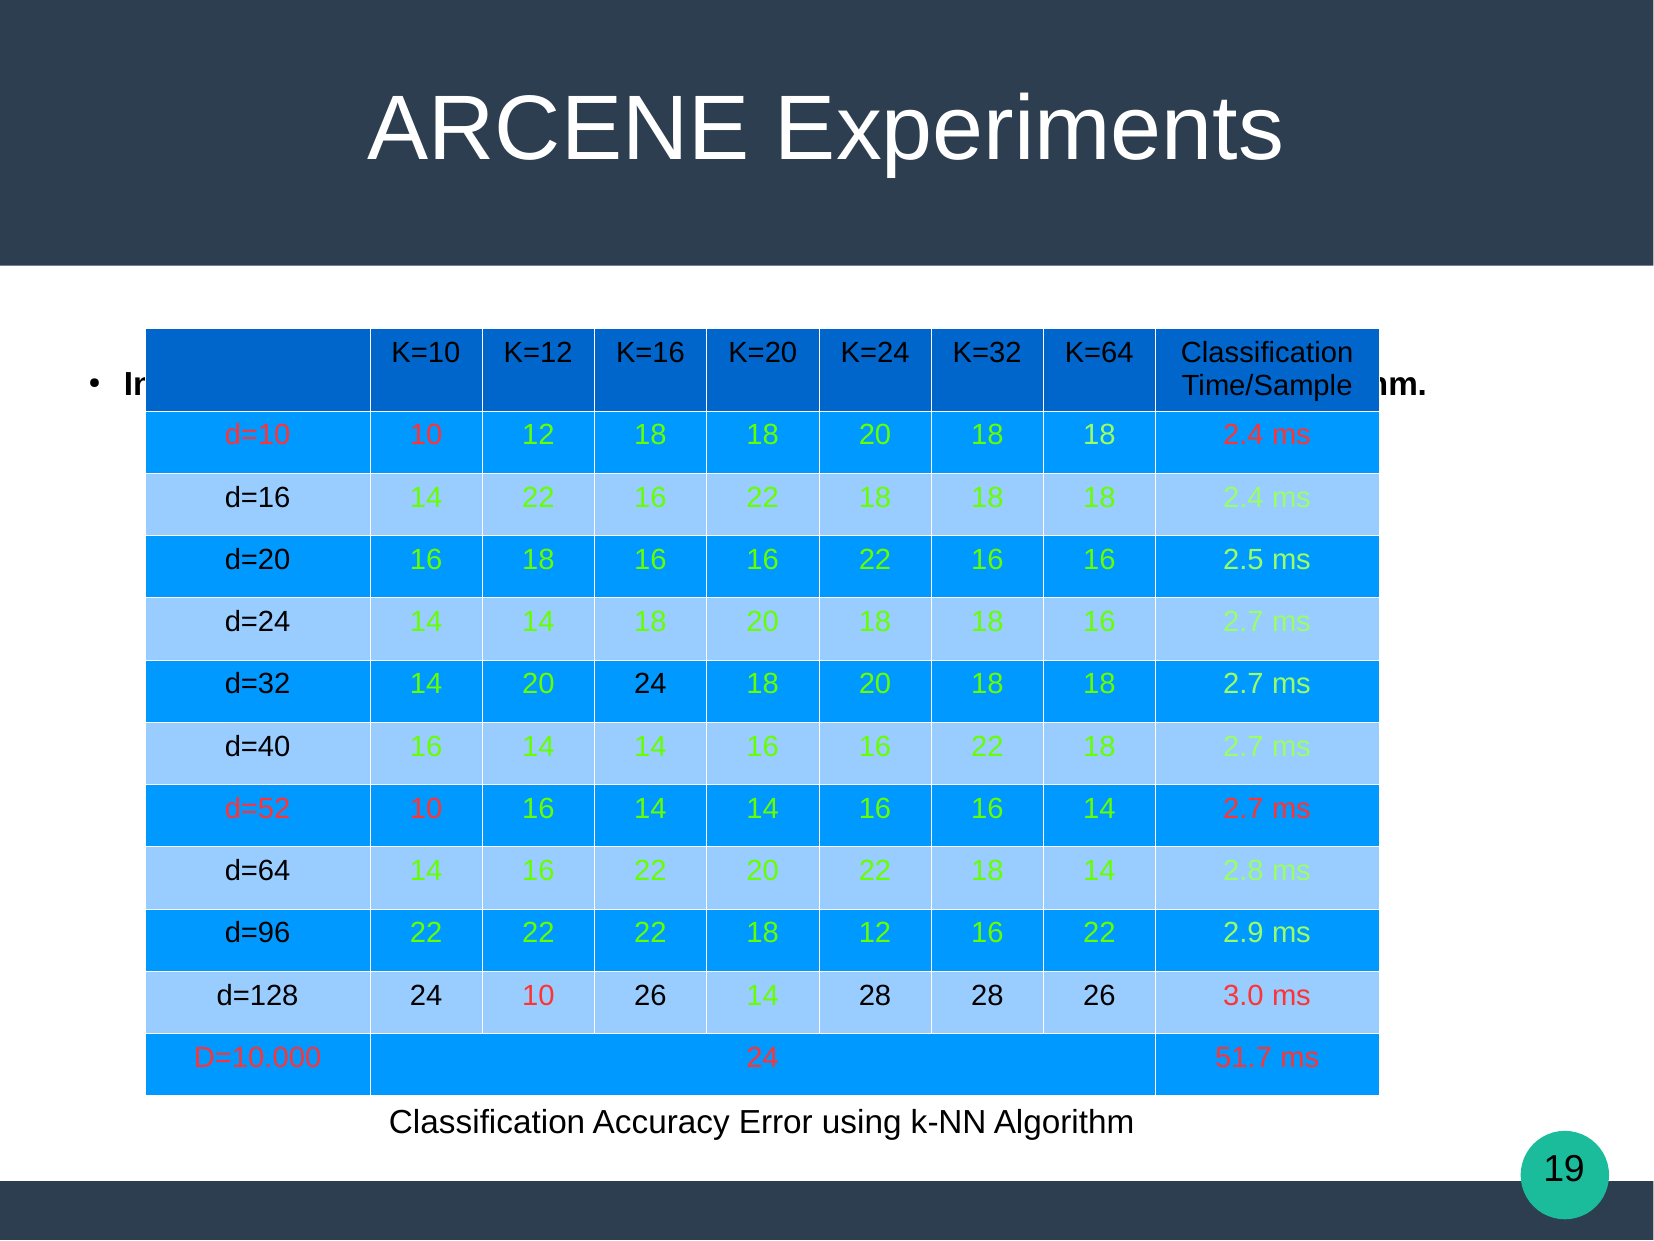

# ARCENE Experiments
Investigate LLE dimensionality reduction as feature selection/extraction algorithm.
| | K=10 | K=12 | K=16 | K=20 | K=24 | K=32 | K=64 | Classification Time/Sample |
| --- | --- | --- | --- | --- | --- | --- | --- | --- |
| d=10 | 10 | 12 | 18 | 18 | 20 | 18 | 18 | 2.4 ms |
| d=16 | 14 | 22 | 16 | 22 | 18 | 18 | 18 | 2.4 ms |
| d=20 | 16 | 18 | 16 | 16 | 22 | 16 | 16 | 2.5 ms |
| d=24 | 14 | 14 | 18 | 20 | 18 | 18 | 16 | 2.7 ms |
| d=32 | 14 | 20 | 24 | 18 | 20 | 18 | 18 | 2.7 ms |
| d=40 | 16 | 14 | 14 | 16 | 16 | 22 | 18 | 2.7 ms |
| d=52 | 10 | 16 | 14 | 14 | 16 | 16 | 14 | 2.7 ms |
| d=64 | 14 | 16 | 22 | 20 | 22 | 18 | 14 | 2.8 ms |
| d=96 | 22 | 22 | 22 | 18 | 12 | 16 | 22 | 2.9 ms |
| d=128 | 24 | 10 | 26 | 14 | 28 | 28 | 26 | 3.0 ms |
| D=10.000 | 24 | | | | | | | 51.7 ms |
| Classification Accuracy Error using k-NN Algorithm | | | | | | | | |